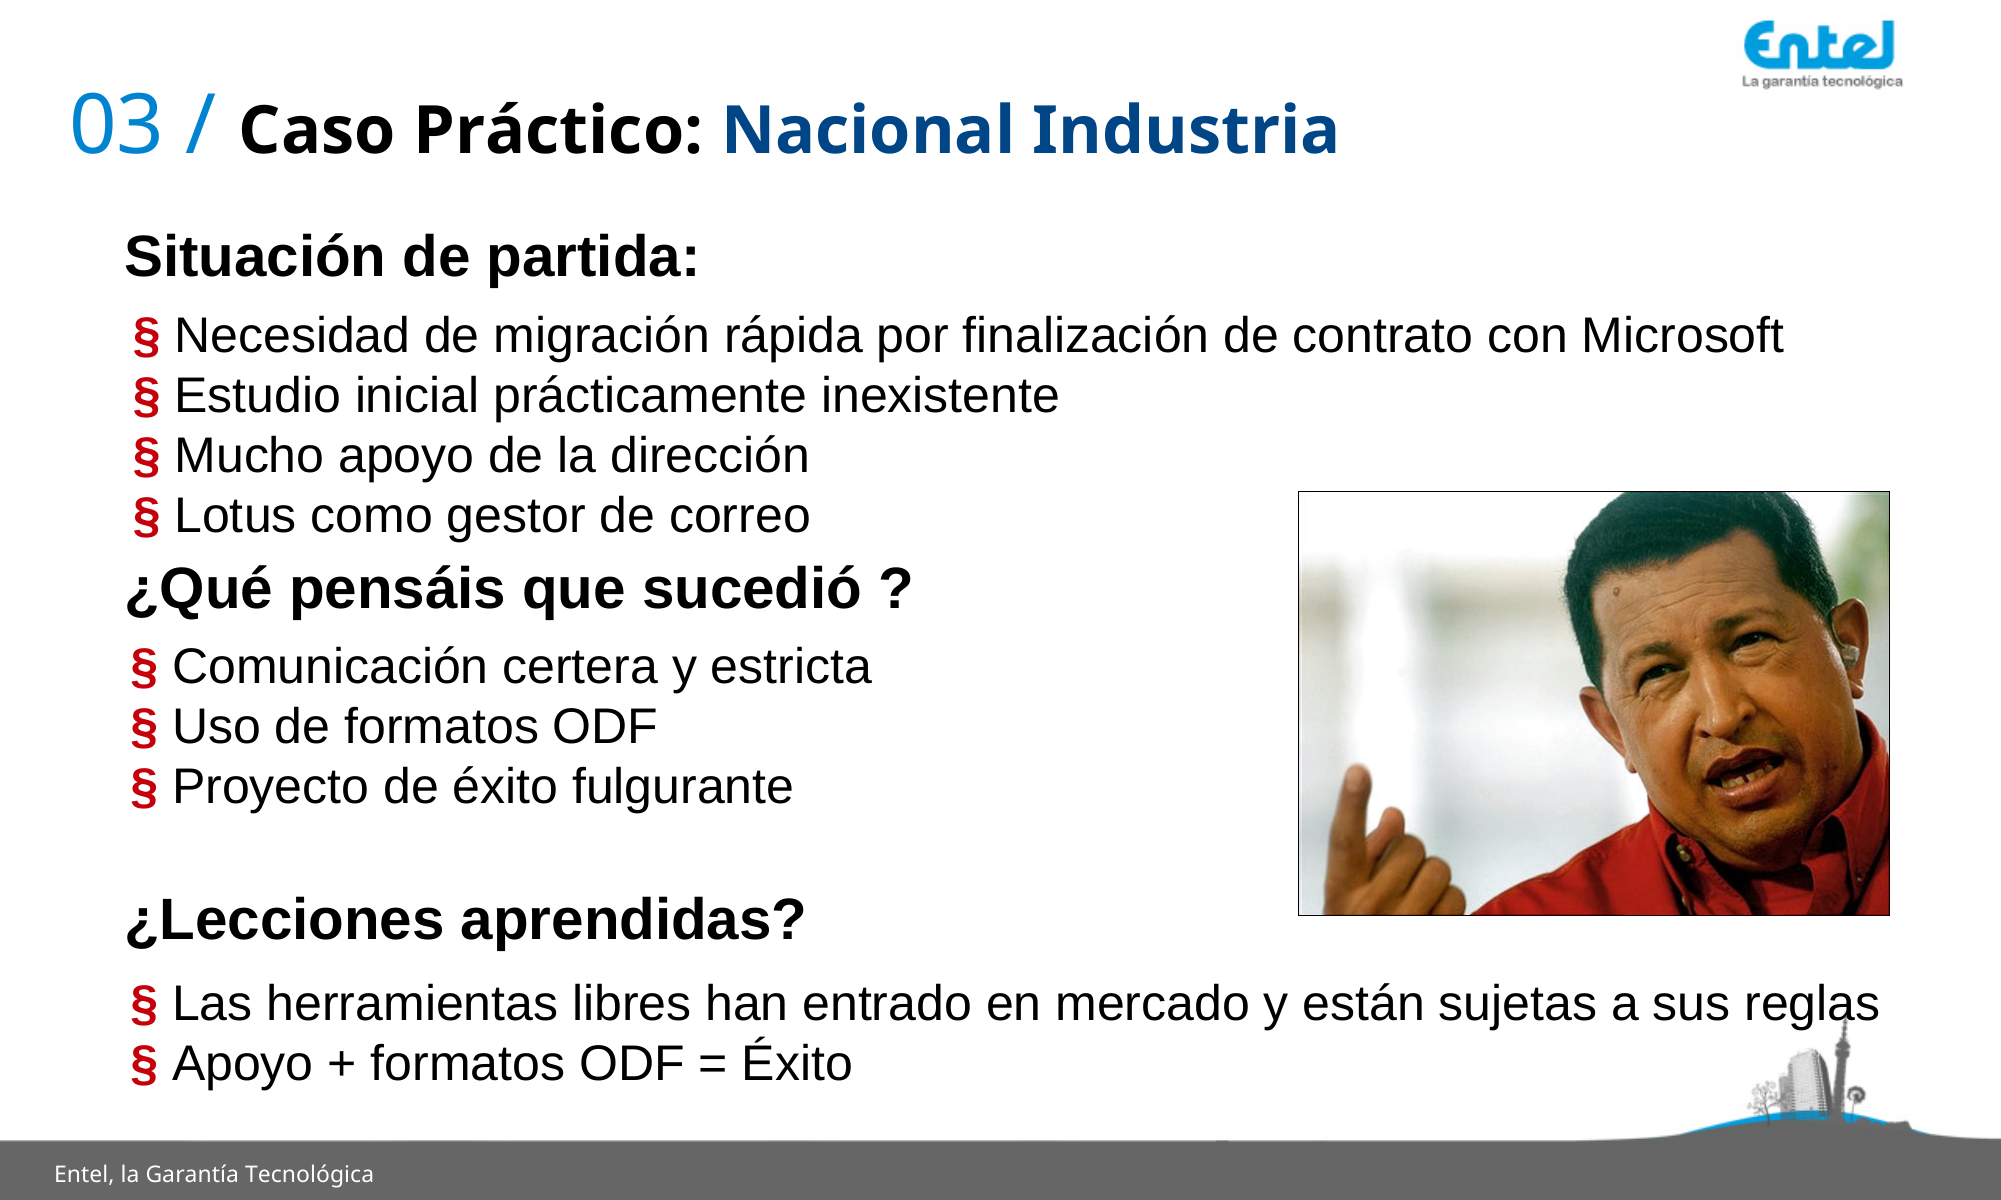

03 / Caso Práctico: Nacional Industria
Situación de partida:
§ Necesidad de migración rápida por finalización de contrato con Microsoft
§ Estudio inicial prácticamente inexistente
§ Mucho apoyo de la dirección
§ Lotus como gestor de correo
§ Comunicación certera y estricta
§ Uso de formatos ODF
§ Proyecto de éxito fulgurante
¿Qué pensáis que sucedió ?
¿Lecciones aprendidas?
§ Las herramientas libres han entrado en mercado y están sujetas a sus reglas
§ Apoyo + formatos ODF = Éxito
Entel, la Garantía Tecnológica